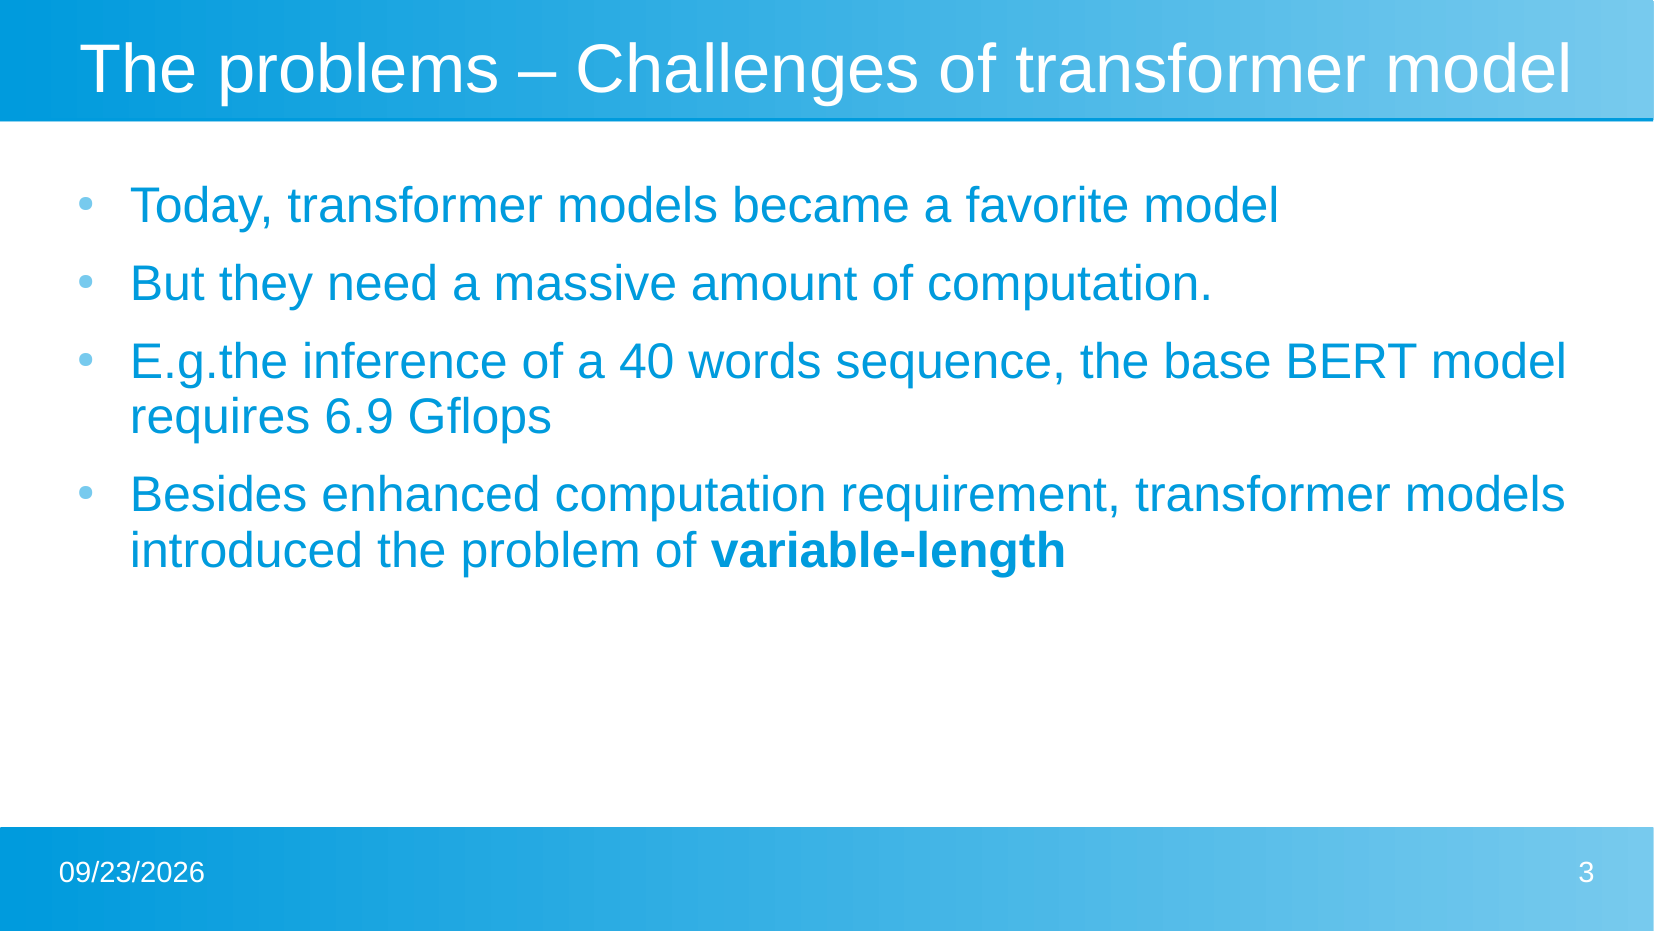

# The problems – Challenges of transformer model
Today, transformer models became a favorite model
But they need a massive amount of computation.
E.g.the inference of a 40 words sequence, the base BERT model requires 6.9 Gflops
Besides enhanced computation requirement, transformer models introduced the problem of variable-length
3